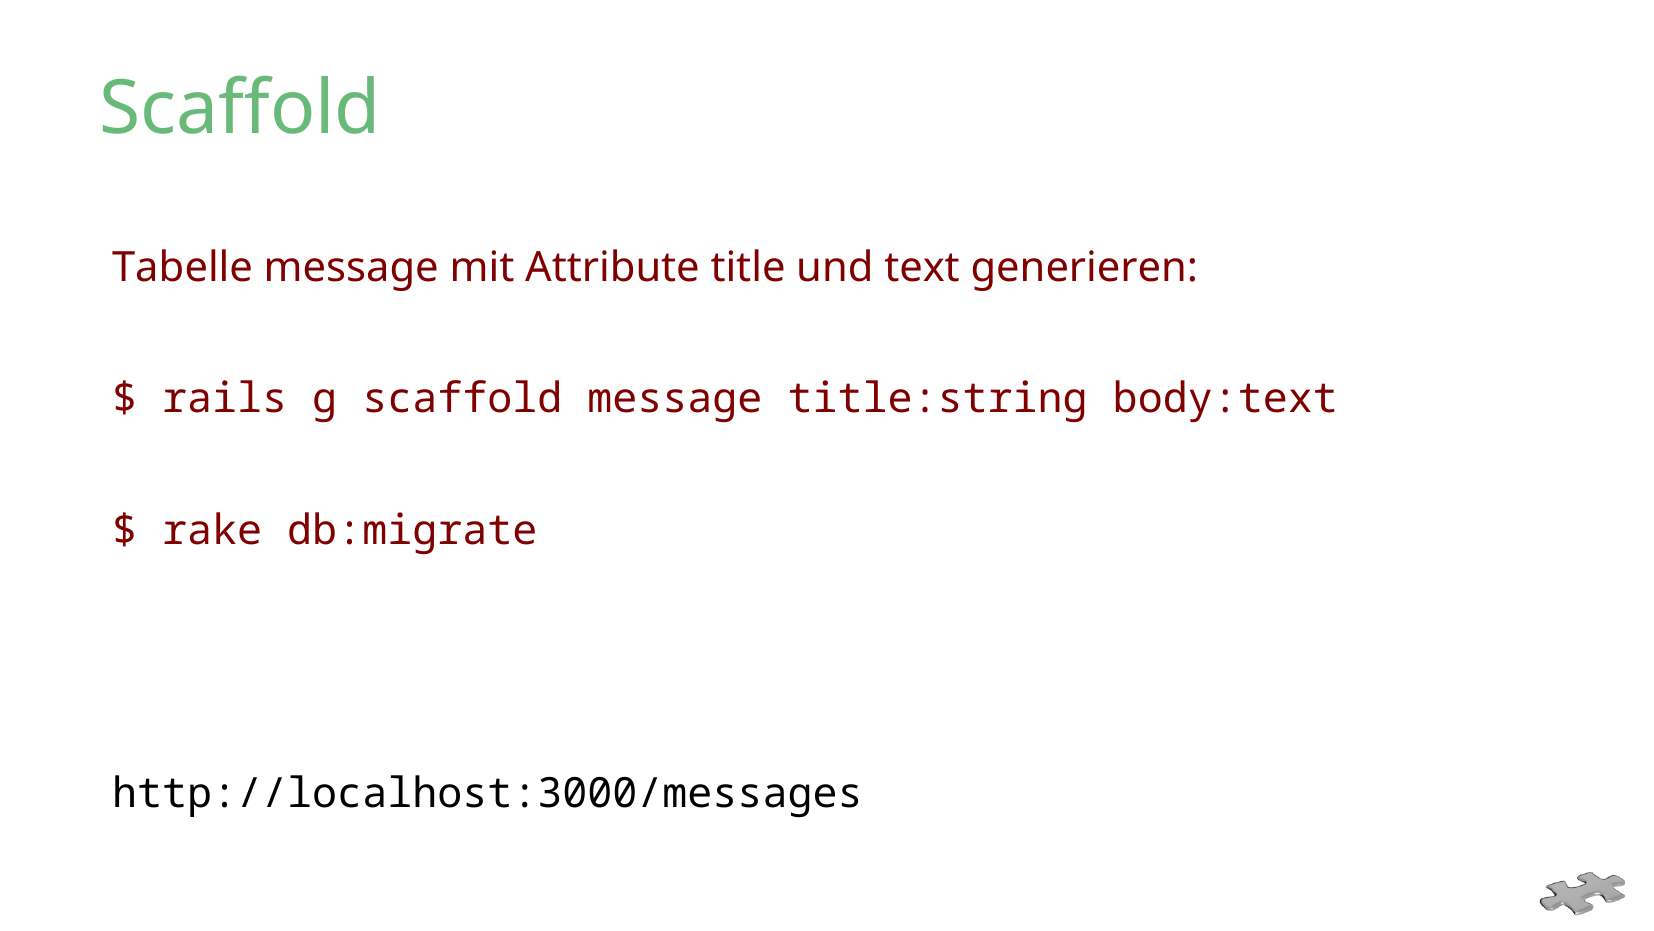

Scaffold
# Tabelle message mit Attribute title und text generieren:
$ rails g scaffold message title:string body:text
$ rake db:migrate
http://localhost:3000/messages